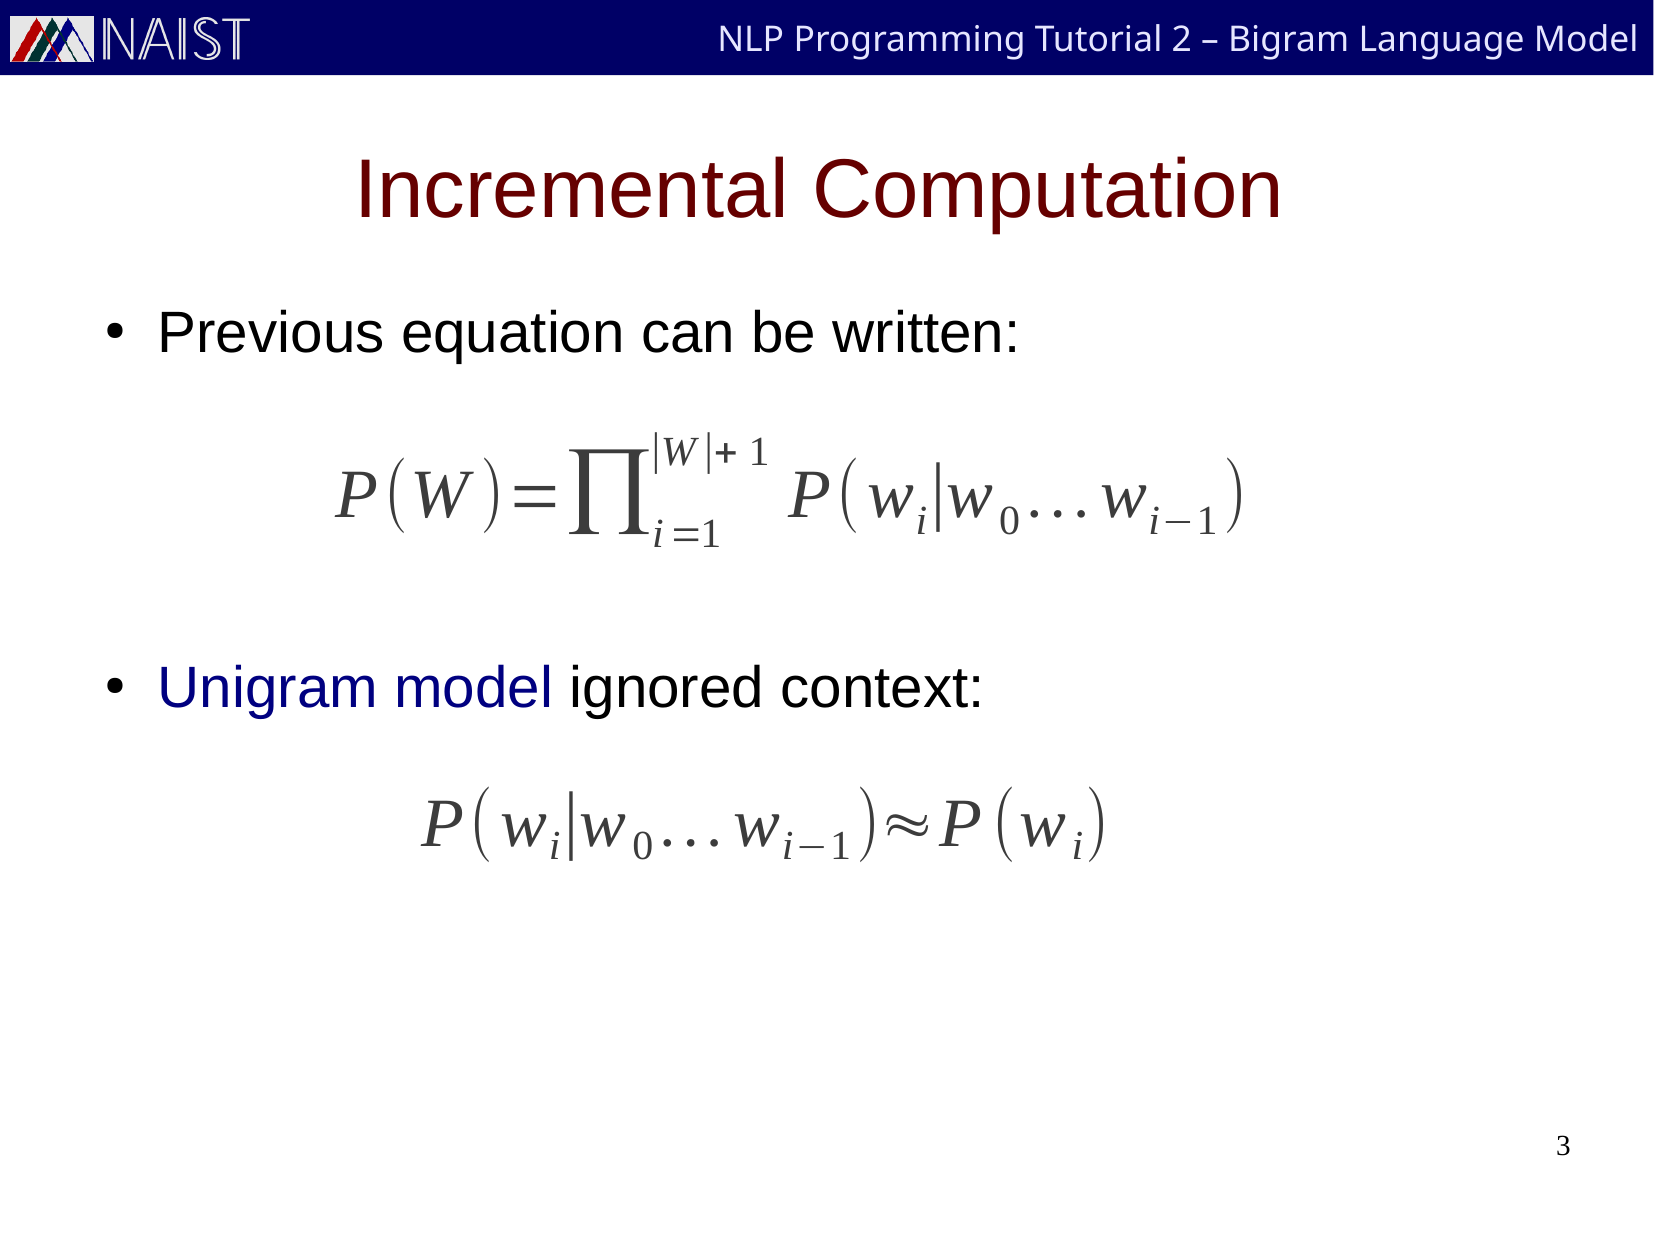

# Incremental Computation
Previous equation can be written:
Unigram model ignored context:
3